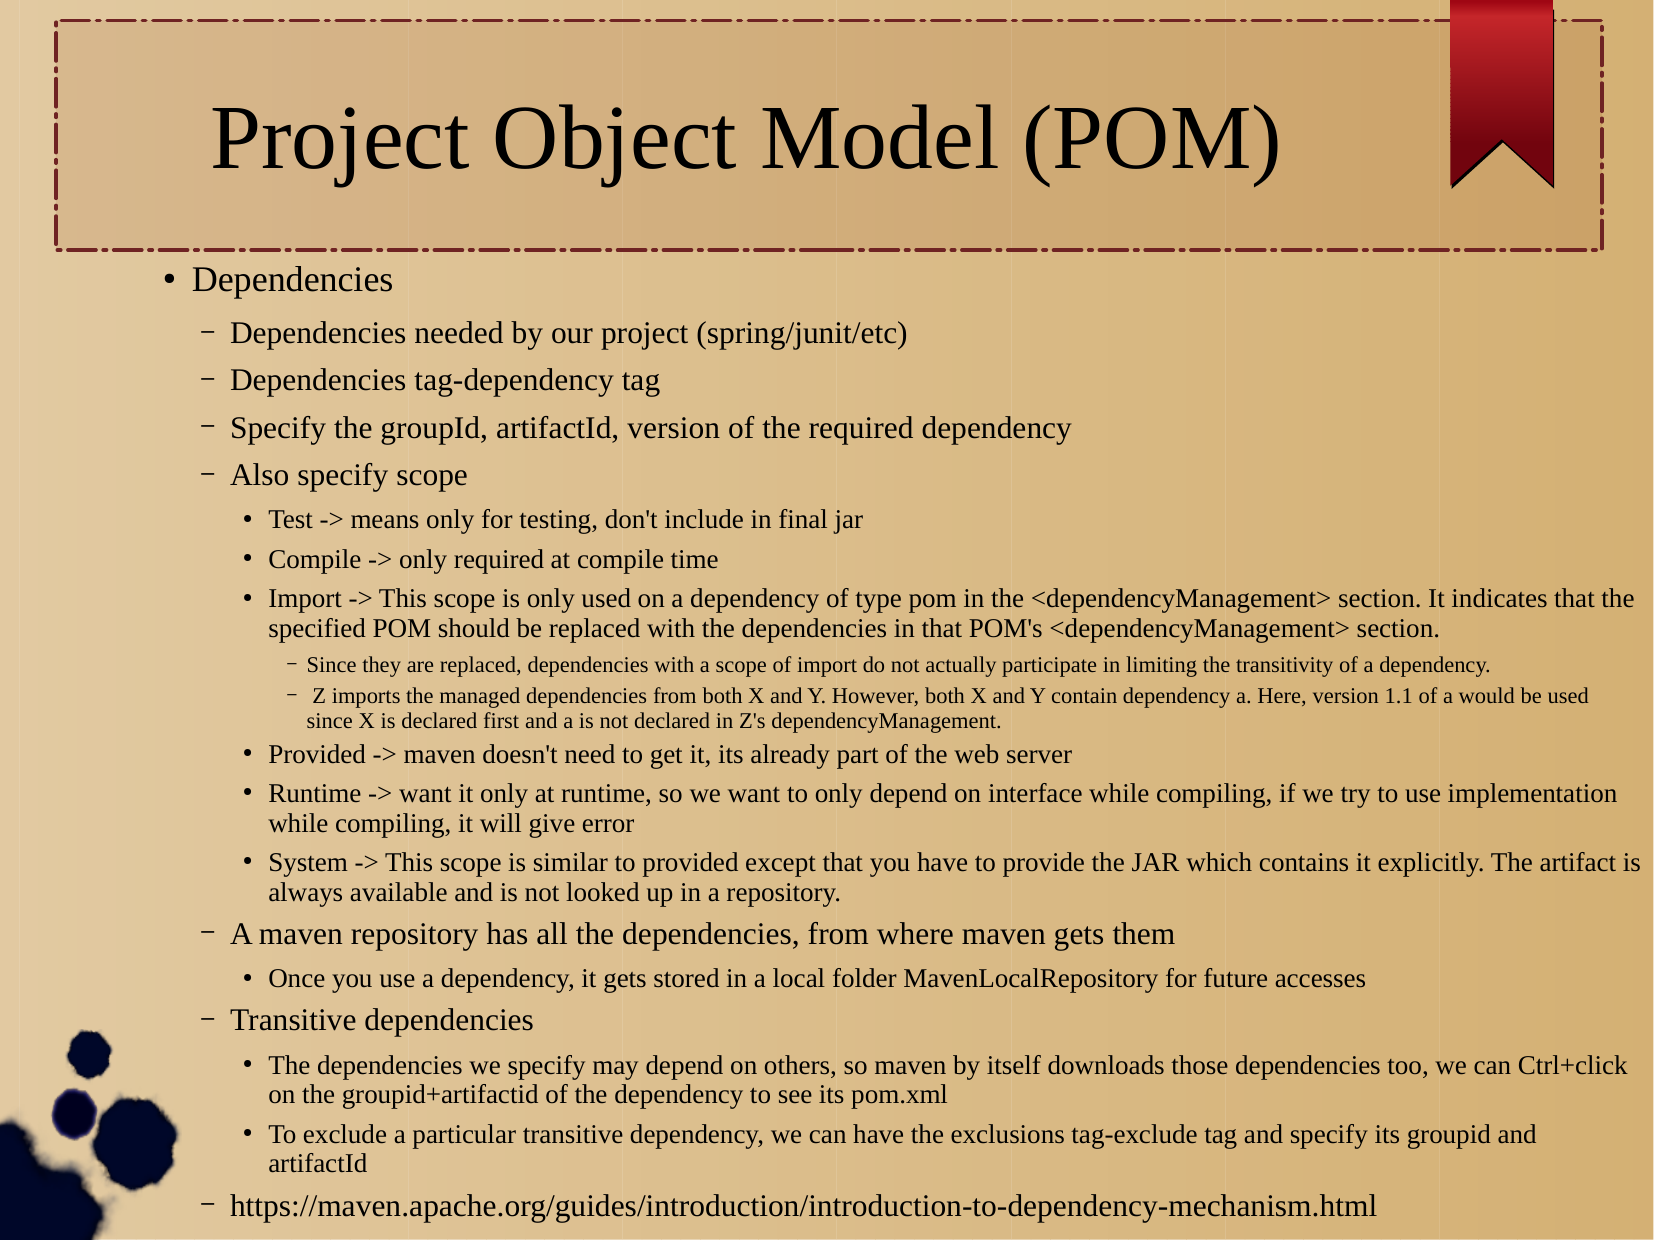

# Project Object Model (POM)
Dependencies
Dependencies needed by our project (spring/junit/etc)
Dependencies tag-dependency tag
Specify the groupId, artifactId, version of the required dependency
Also specify scope
Test -> means only for testing, don't include in final jar
Compile -> only required at compile time
Import -> This scope is only used on a dependency of type pom in the <dependencyManagement> section. It indicates that the specified POM should be replaced with the dependencies in that POM's <dependencyManagement> section.
Since they are replaced, dependencies with a scope of import do not actually participate in limiting the transitivity of a dependency.
 Z imports the managed dependencies from both X and Y. However, both X and Y contain dependency a. Here, version 1.1 of a would be used since X is declared first and a is not declared in Z's dependencyManagement.
Provided -> maven doesn't need to get it, its already part of the web server
Runtime -> want it only at runtime, so we want to only depend on interface while compiling, if we try to use implementation while compiling, it will give error
System -> This scope is similar to provided except that you have to provide the JAR which contains it explicitly. The artifact is always available and is not looked up in a repository.
A maven repository has all the dependencies, from where maven gets them
Once you use a dependency, it gets stored in a local folder MavenLocalRepository for future accesses
Transitive dependencies
The dependencies we specify may depend on others, so maven by itself downloads those dependencies too, we can Ctrl+click on the groupid+artifactid of the dependency to see its pom.xml
To exclude a particular transitive dependency, we can have the exclusions tag-exclude tag and specify its groupid and artifactId
https://maven.apache.org/guides/introduction/introduction-to-dependency-mechanism.html